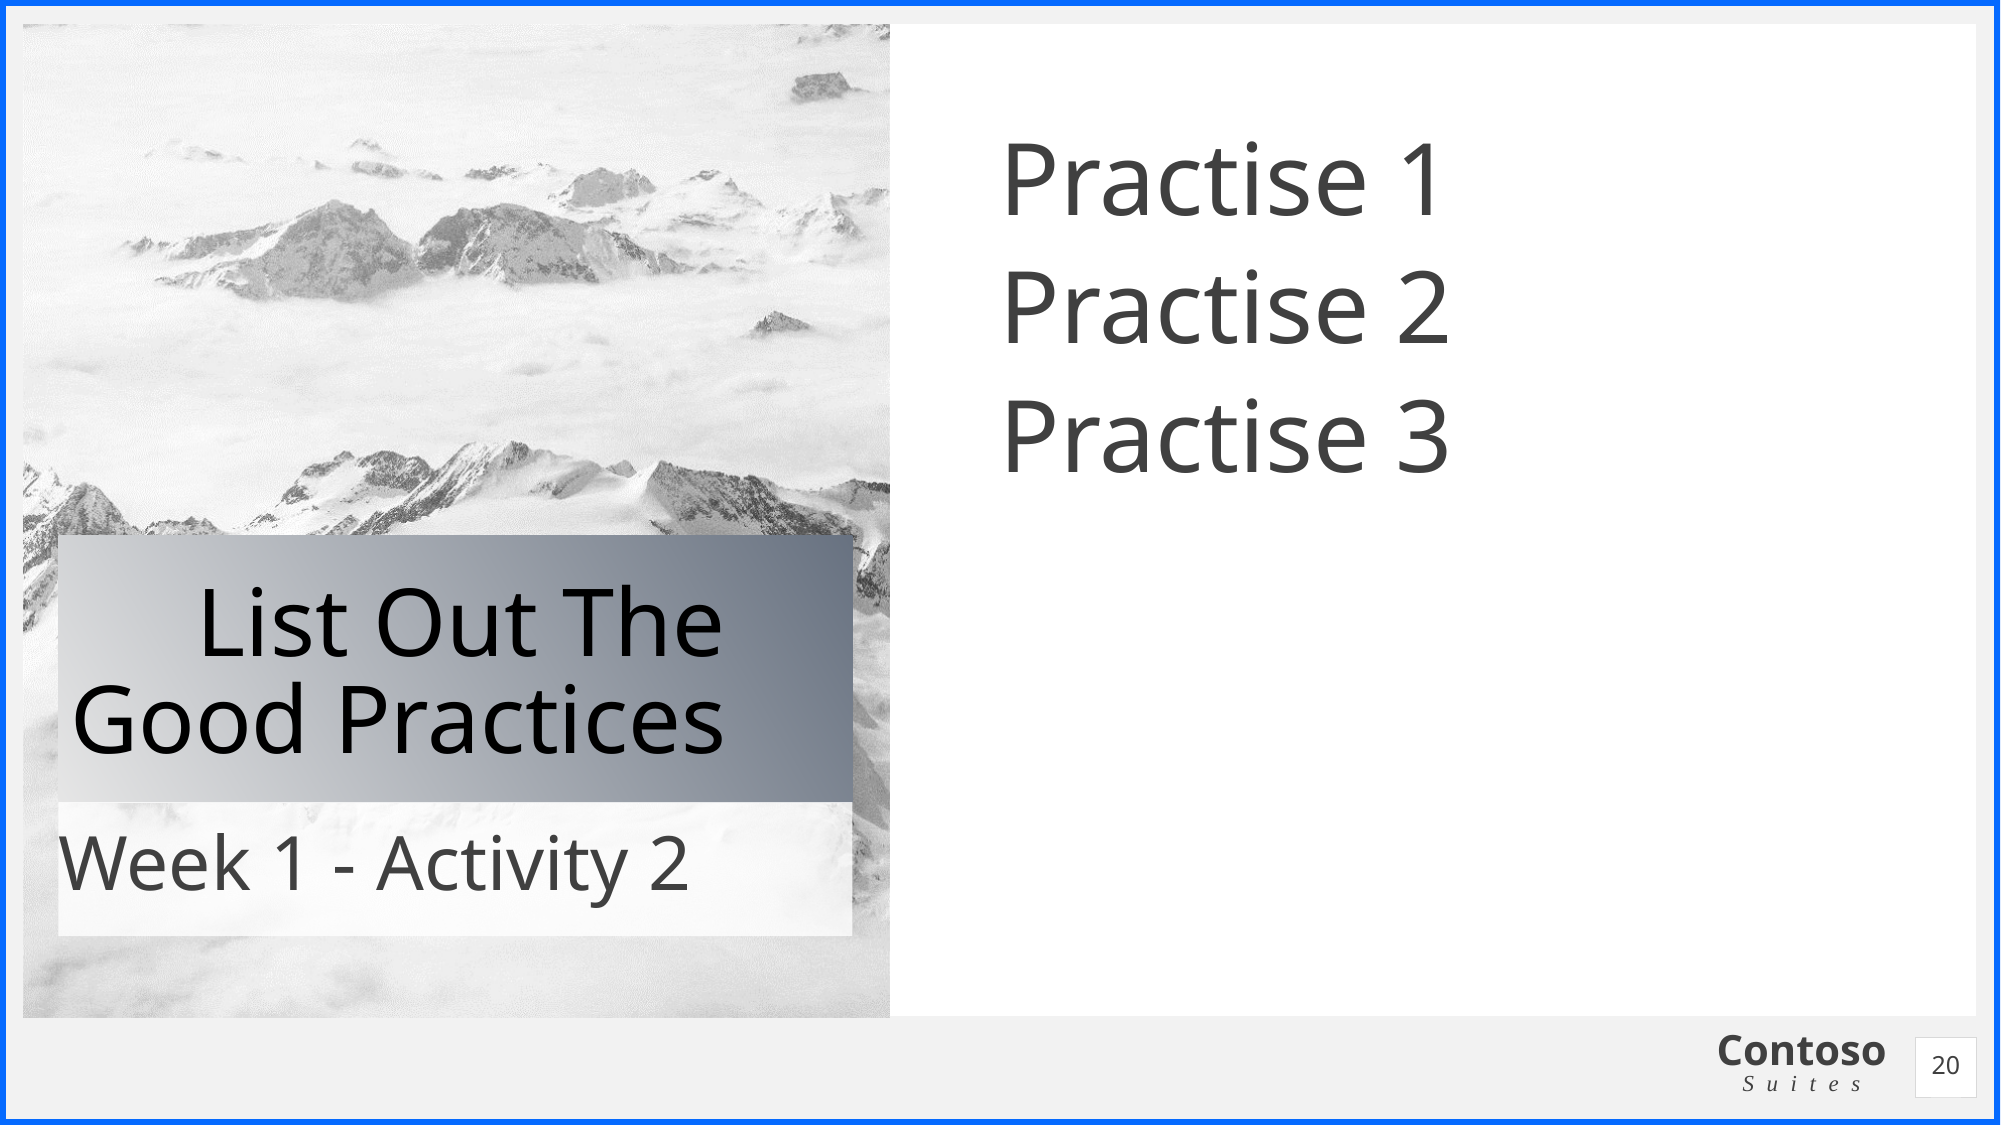

Practise 1
Practise 2
Practise 3
# List Out The Good Practices
Week 1 - Activity 2